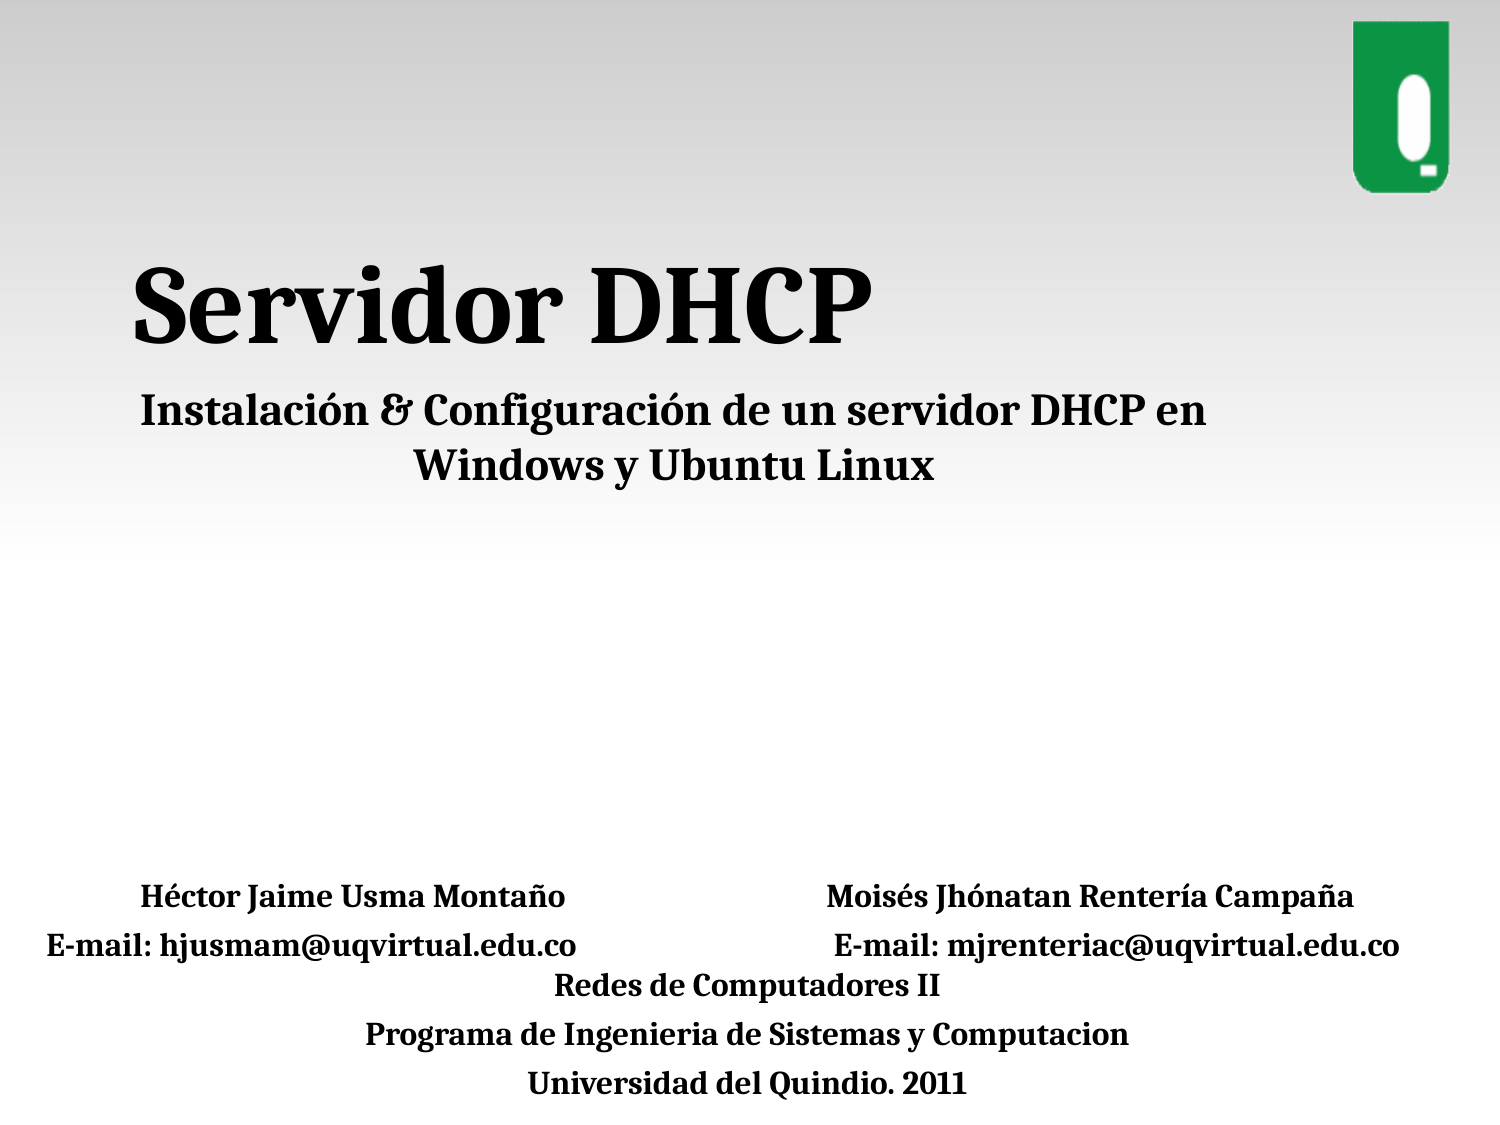

# Servidor DHCP
Instalación & Configuración de un servidor DHCP en Windows y Ubuntu Linux
Héctor Jaime Usma Montaño				 Moisés Jhónatan Rentería Campaña
E-mail: hjusmam@uqvirtual.edu.co 		 E-mail: mjrenteriac@uqvirtual.edu.co	Redes de Computadores II
Programa de Ingenieria de Sistemas y Computacion
Universidad del Quindio. 2011